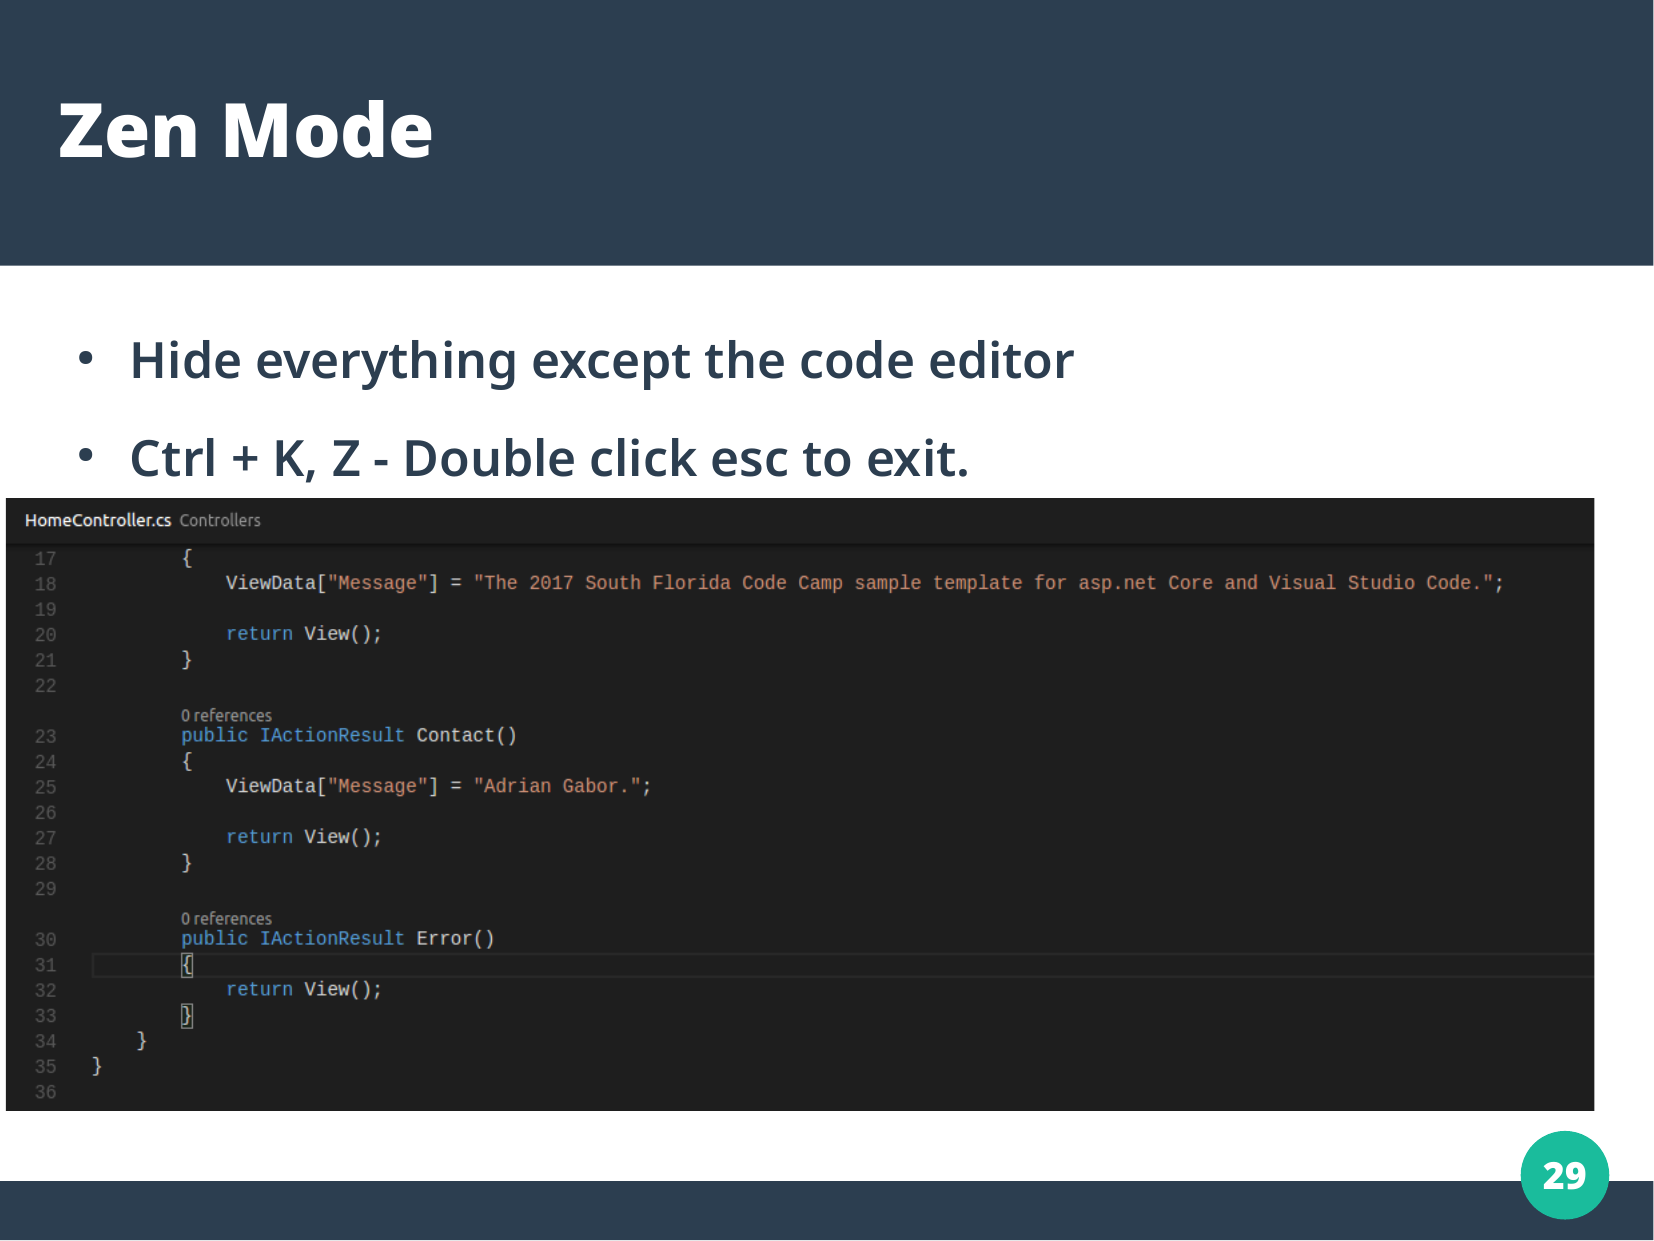

# Zen Mode
Hide everything except the code editor
Ctrl + K, Z - Double click esc to exit.
29